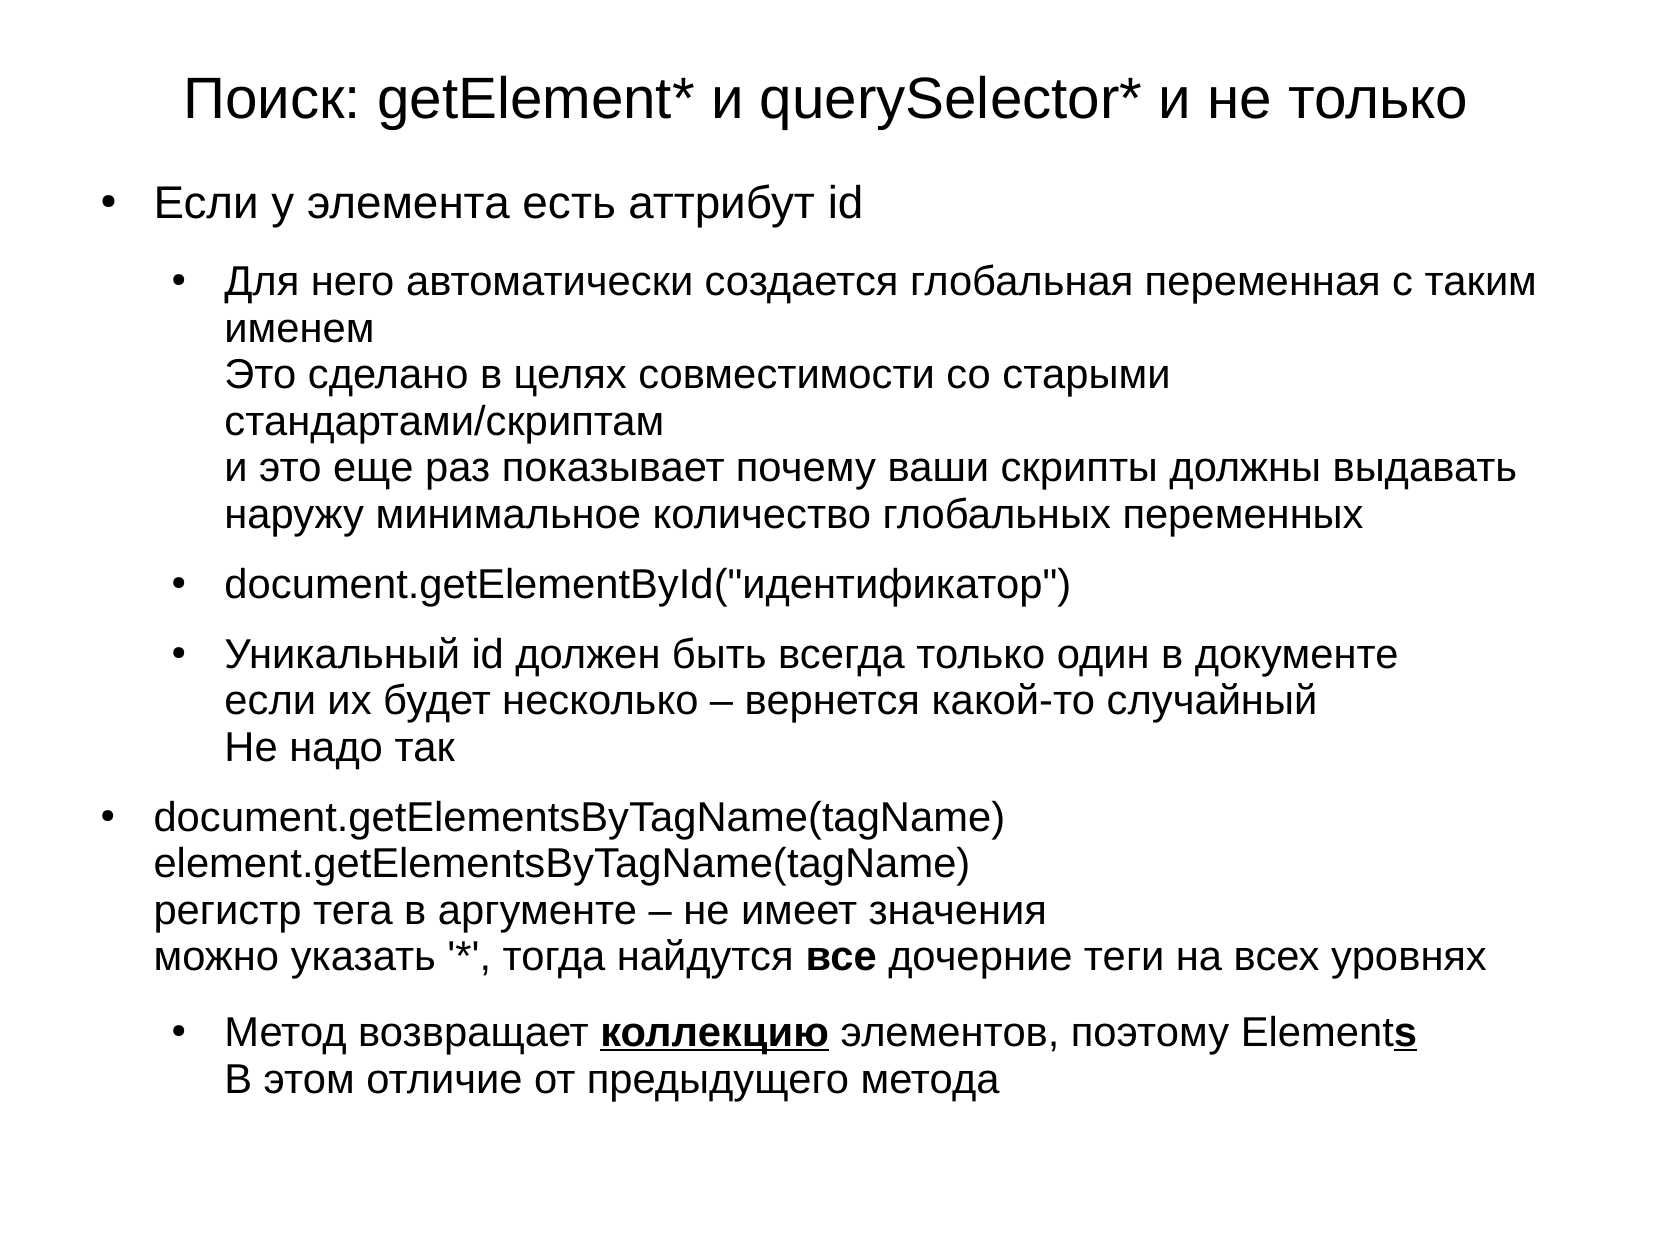

# Поиск: getElement* и querySelector* и не только
Если у элемента есть аттрибут id
Для него автоматически создается глобальная переменная с таким именем
Это сделано в целях совместимости со старыми стандартами/скриптам
и это еще раз показывает почему ваши скрипты должны выдавать наружу минимальное количество глобальных переменных
document.getElementById("идентификатор")
Уникальный id должен быть всегда только один в документе
если их будет несколько – вернется какой-то случайный
Не надо так
document.getElementsByTagName(tagName)
element.getElementsByTagName(tagName)
регистр тега в аргументе – не имеет значения
можно указать '*', тогда найдутся все дочерние теги на всех уровнях
Метод возвращает коллекцию элементов, поэтому Elements
В этом отличие от предыдущего метода